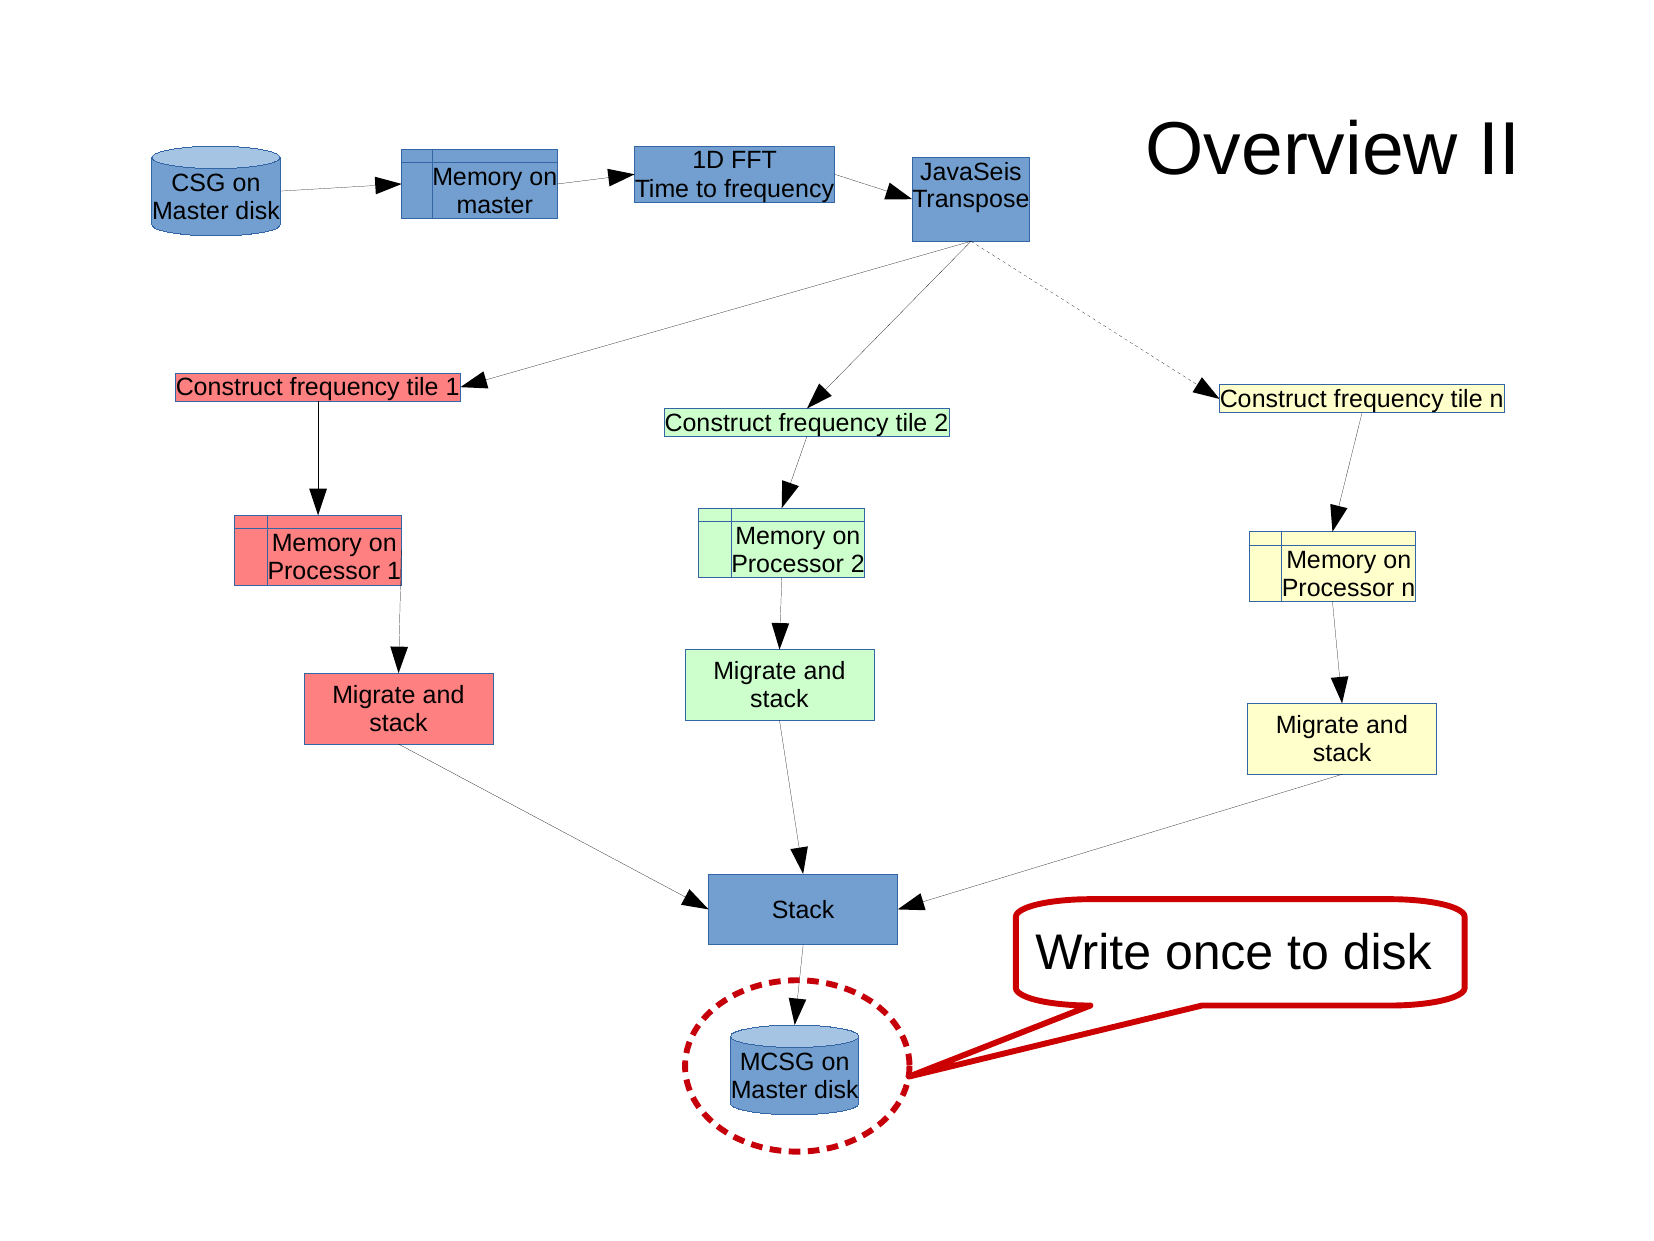

Overview II
CSG on
Master disk
1D FFT
Time to frequency
Memory on
master
JavaSeis
Transpose
Construct frequency tile 1
Construct frequency tile n
Construct frequency tile 2
Memory on
Processor 2
Memory on
Processor 1
Memory on
Processor n
Migrate and
stack
Migrate and
stack
Migrate and
stack
Stack
Write once to disk
MCSG on
Master disk